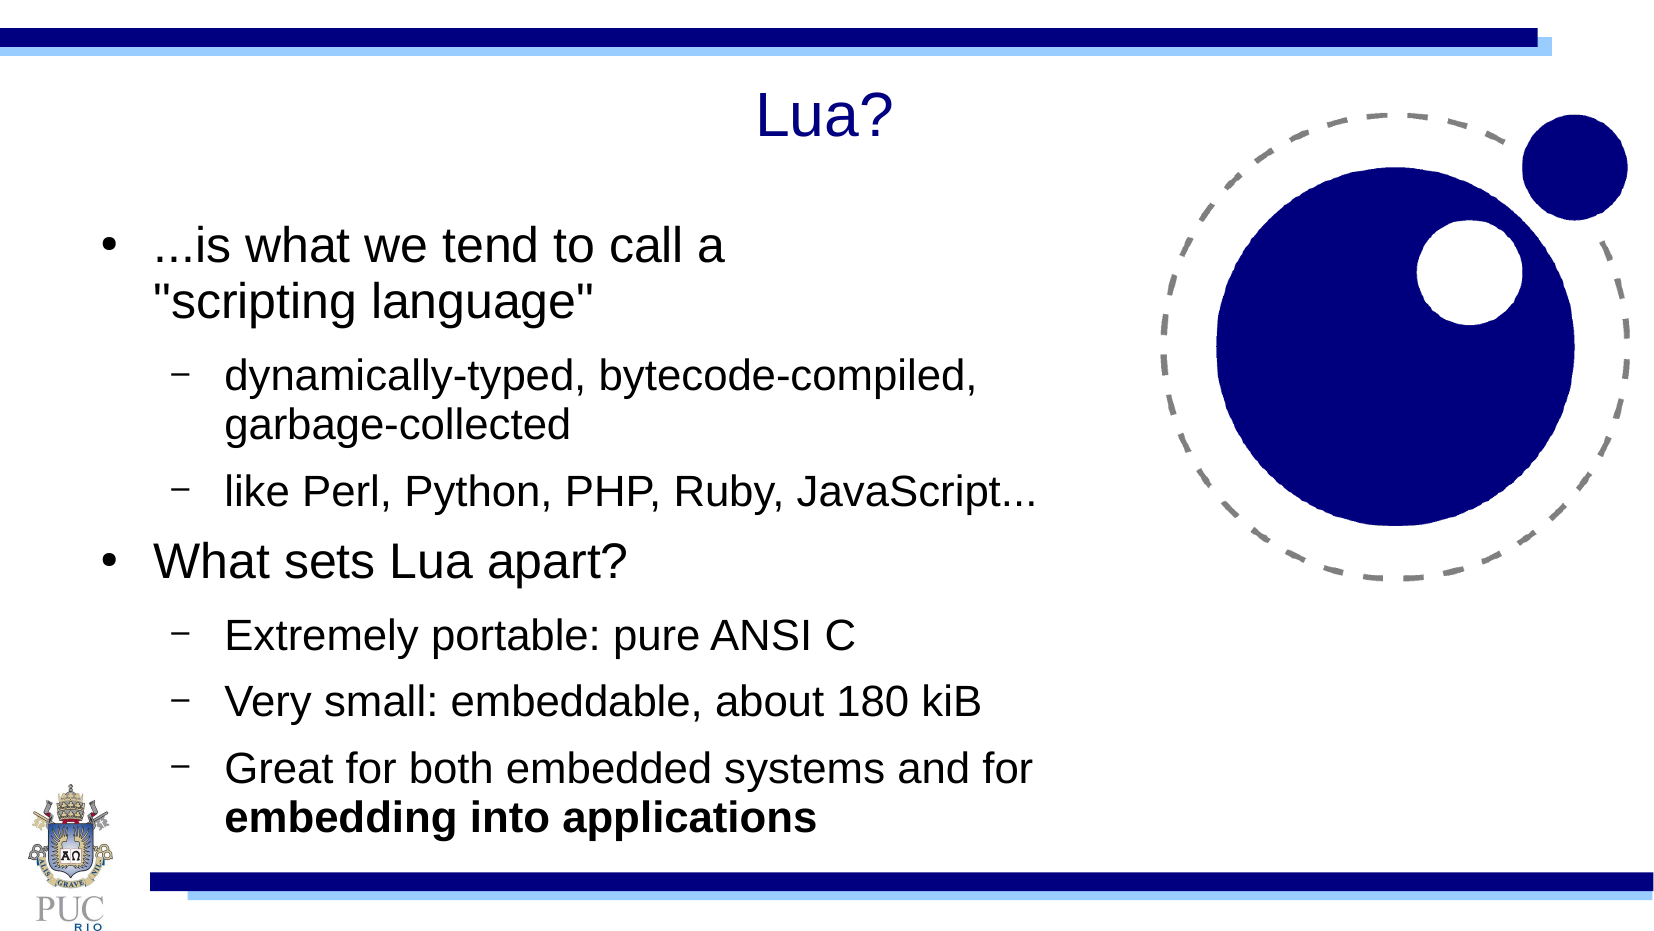

# Lua?
...is what we tend to call a
"scripting language"
dynamically-typed, bytecode-compiled,
garbage-collected
like Perl, Python, PHP, Ruby, JavaScript...
What sets Lua apart?
Extremely portable: pure ANSI C
Very small: embeddable, about 180 kiB
Great for both embedded systems and for
embedding into applications